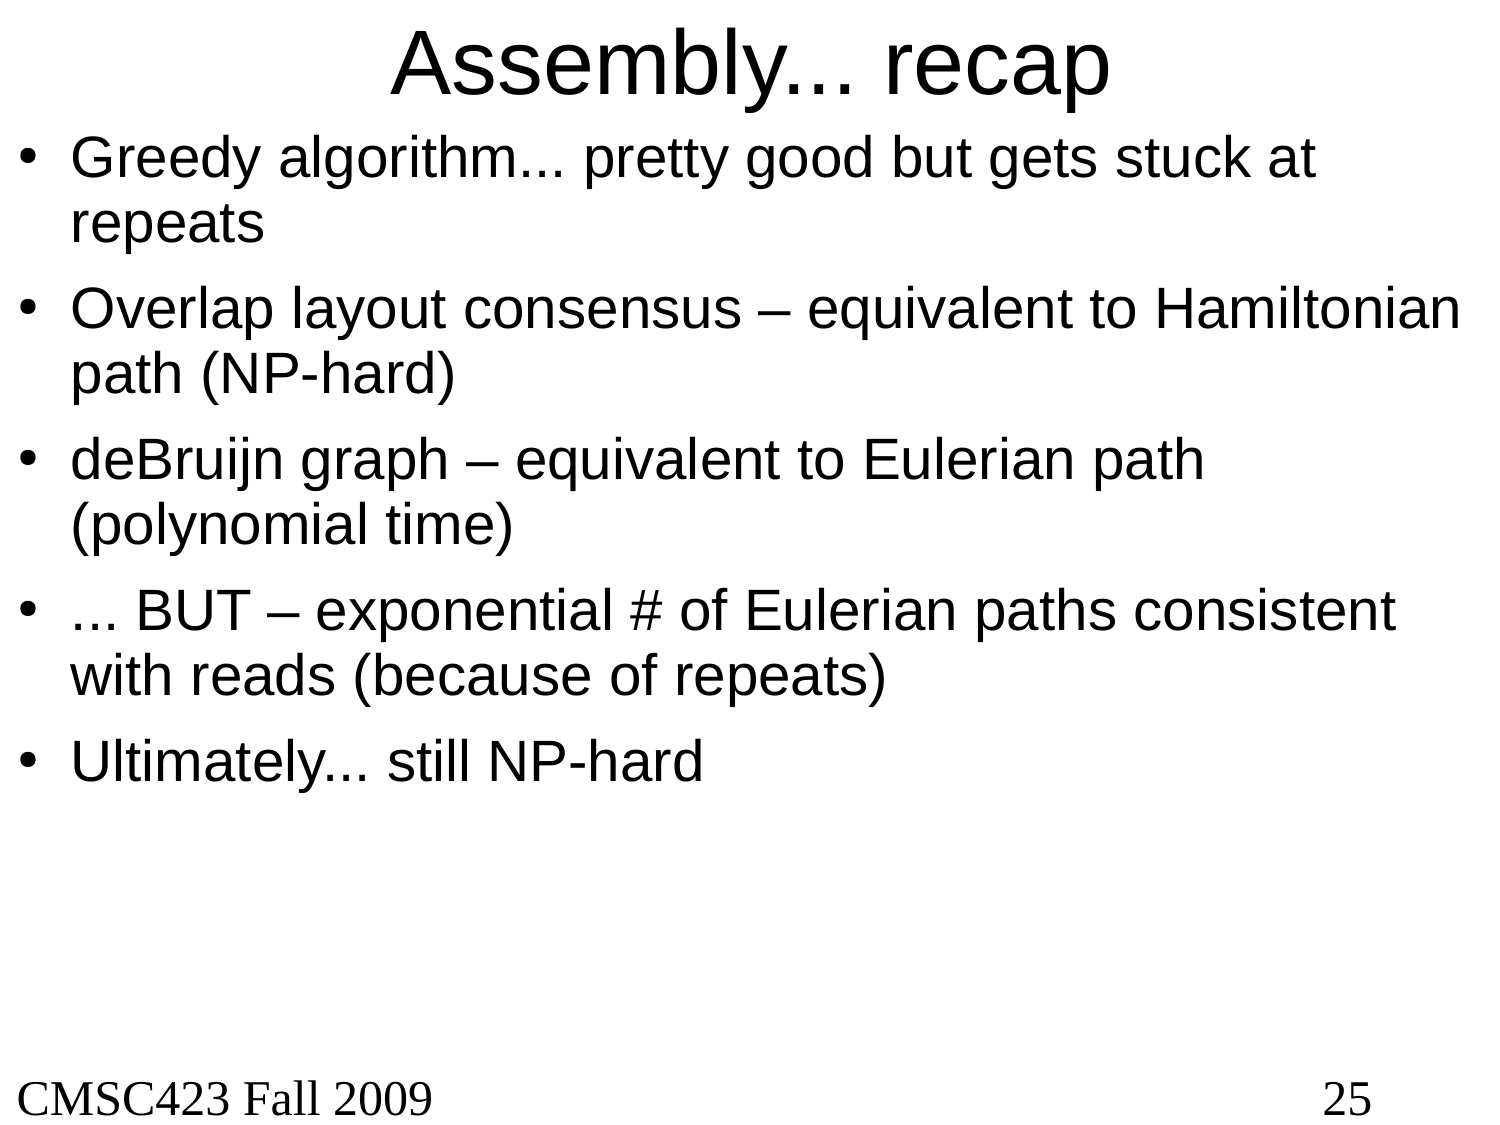

# Assembly... recap
Greedy algorithm... pretty good but gets stuck at repeats
Overlap layout consensus – equivalent to Hamiltonian path (NP-hard)
deBruijn graph – equivalent to Eulerian path (polynomial time)
... BUT – exponential # of Eulerian paths consistent with reads (because of repeats)
Ultimately... still NP-hard
CMSC423 Fall 2009
25